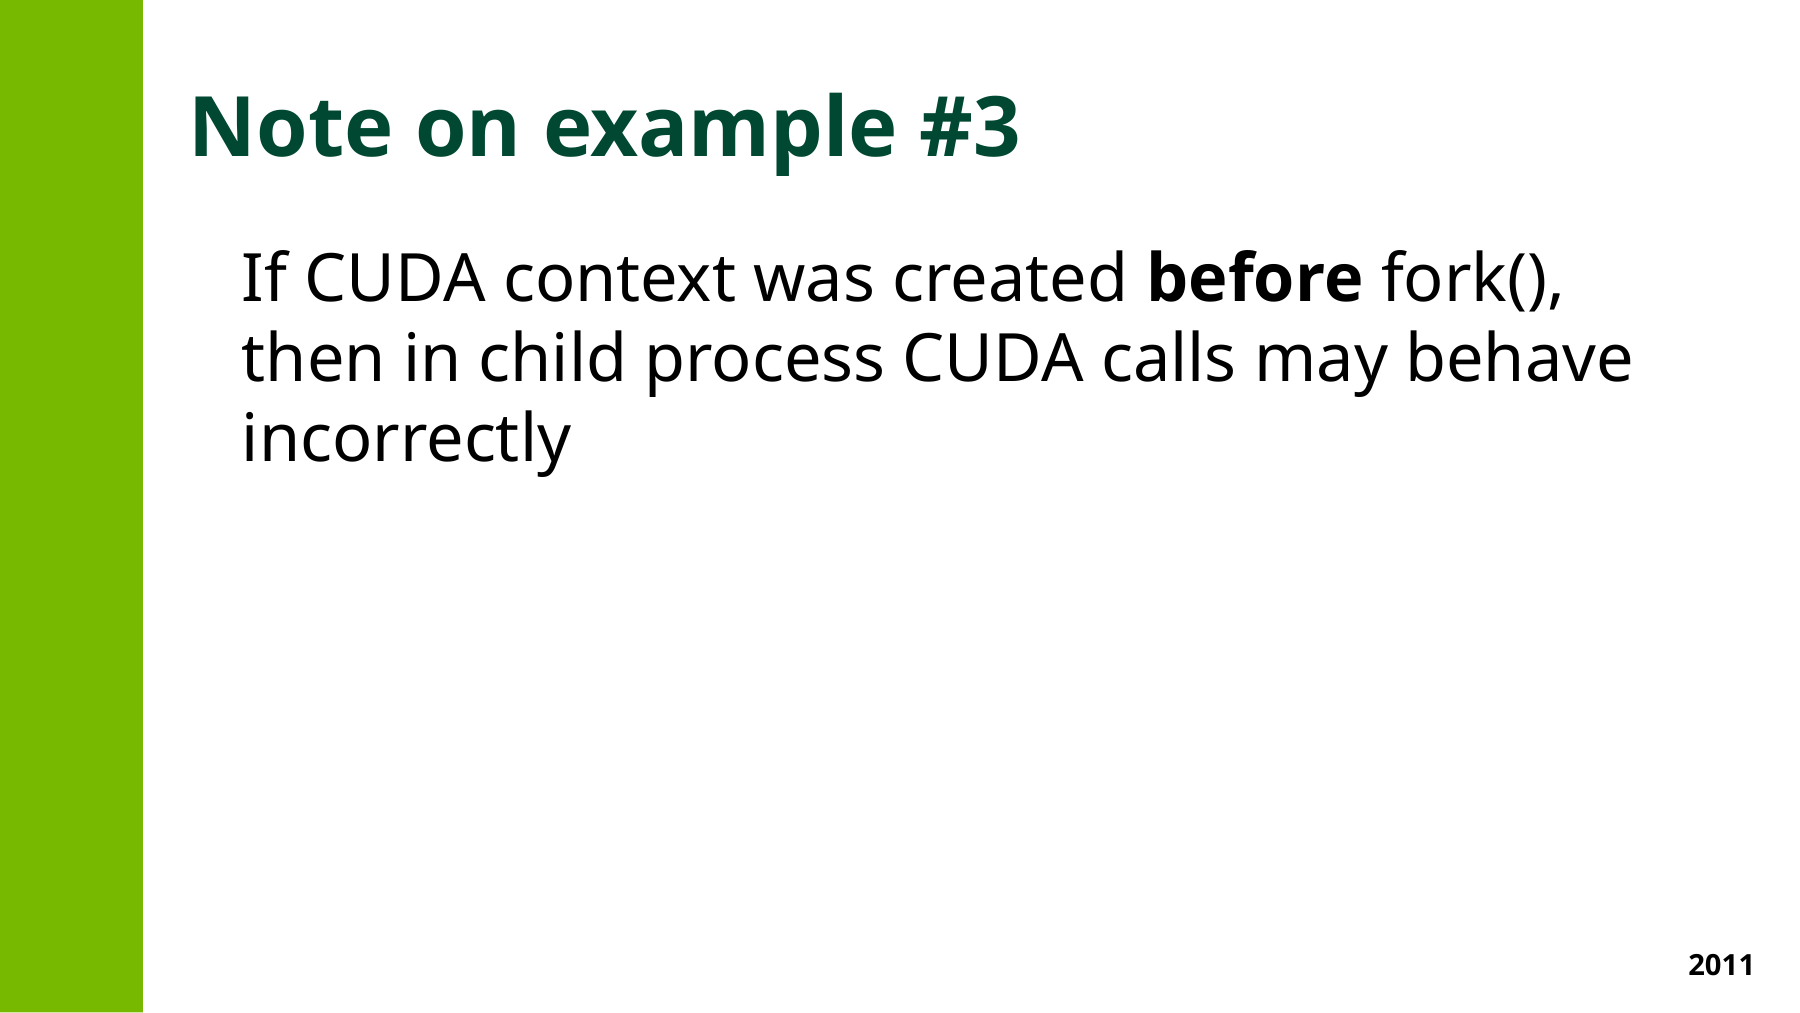

Note on example #3
# If CUDA context was created before fork(), then in child process CUDA calls may behave incorrectly